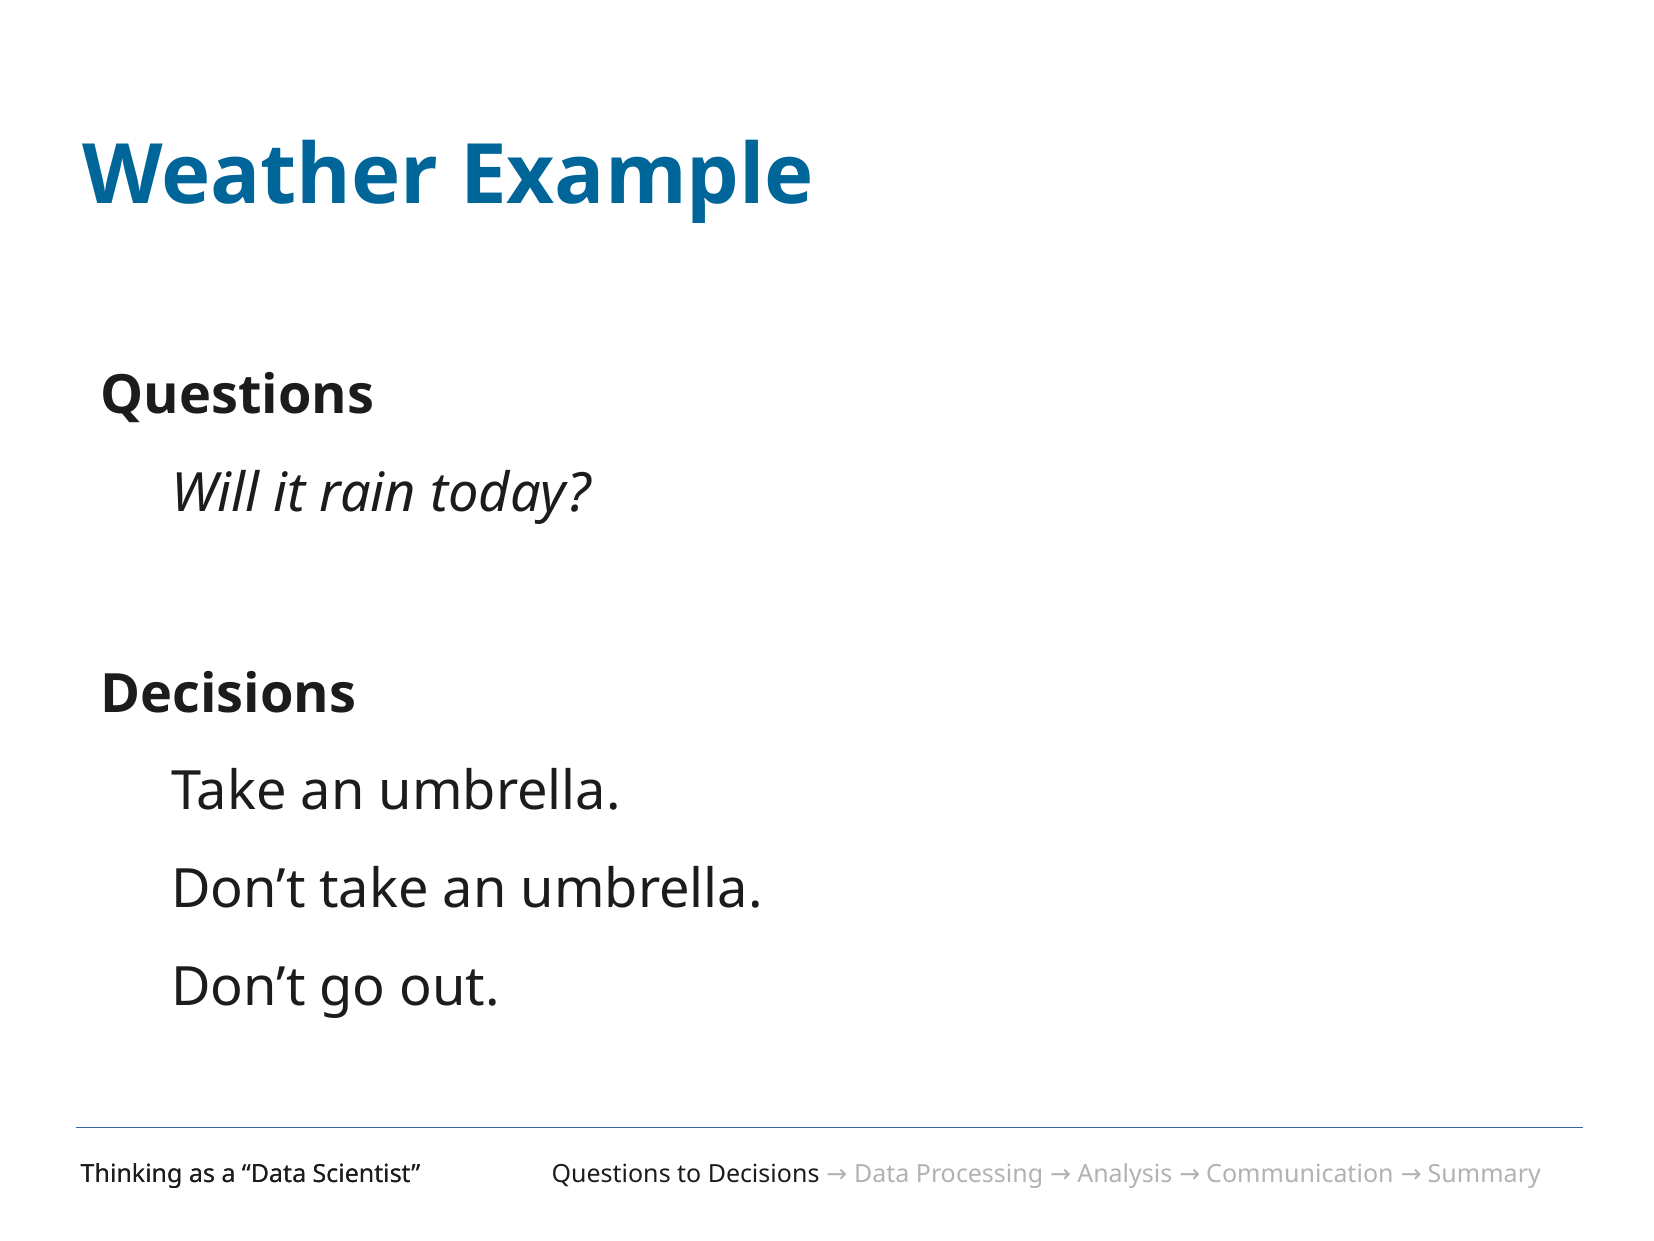

# Weather Example
Questions
Will it rain today?
Decisions
Take an umbrella.
Don’t take an umbrella.
Don’t go out.
Thinking as a “Data Scientist”
Thinking as a “Data Scientist”
Questions to Decisions → Data Processing → Analysis → Communication → Summary